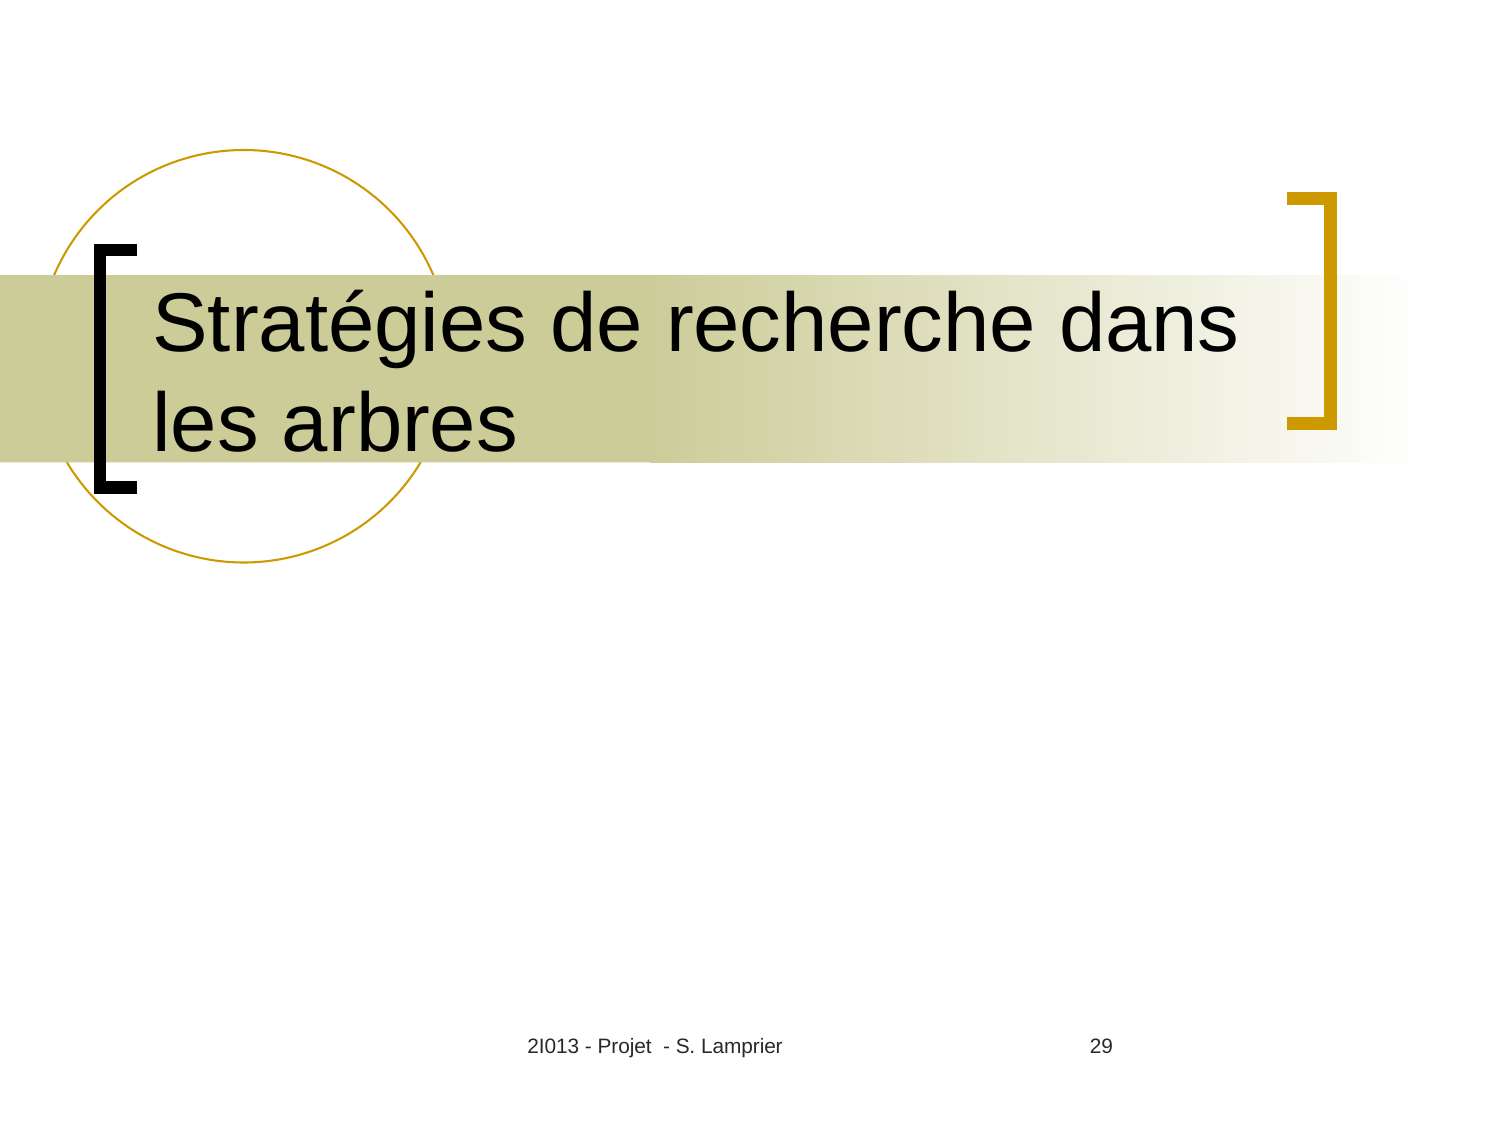

# Stratégies de recherche dans les arbres
2I013 - Projet - S. Lamprier